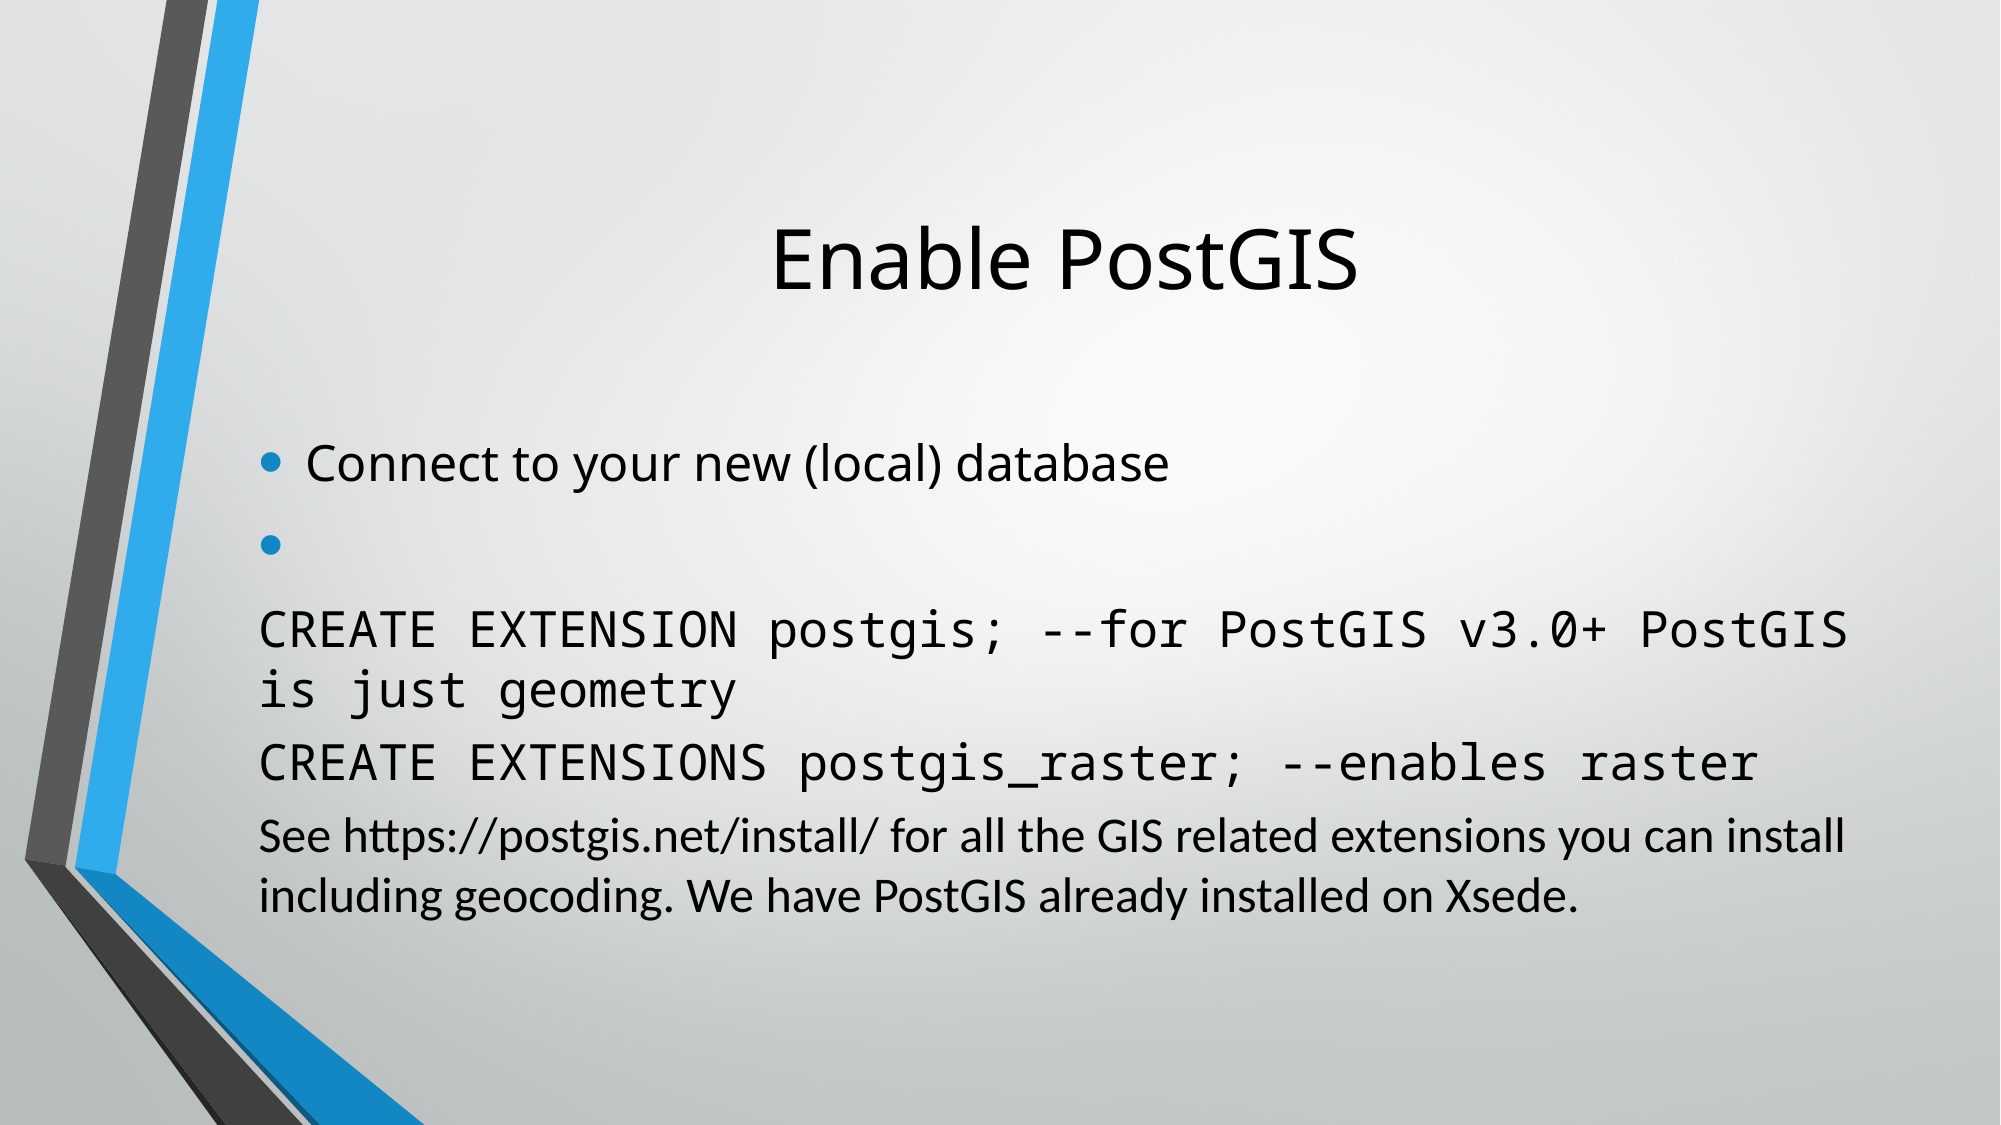

# Enable PostGIS
Connect to your new (local) database
CREATE EXTENSION postgis; --for PostGIS v3.0+ PostGIS is just geometry
CREATE EXTENSIONS postgis_raster; --enables raster
See https://postgis.net/install/ for all the GIS related extensions you can install including geocoding. We have PostGIS already installed on Xsede.